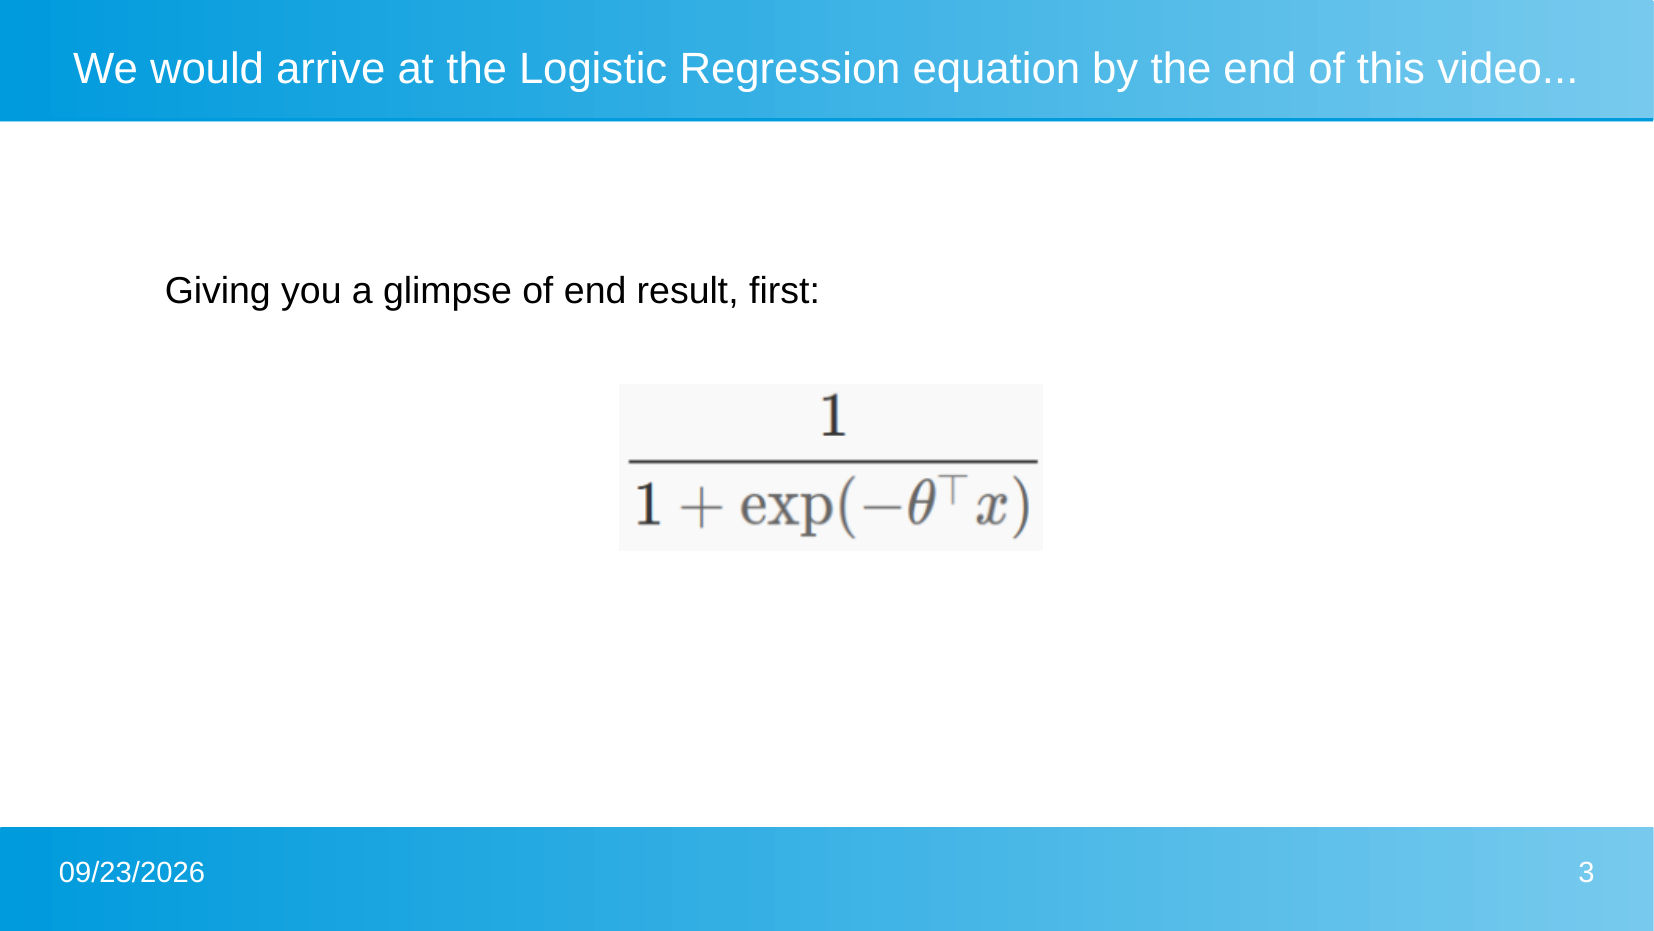

# We would arrive at the Logistic Regression equation by the end of this video...
Giving you a glimpse of end result, first:
3